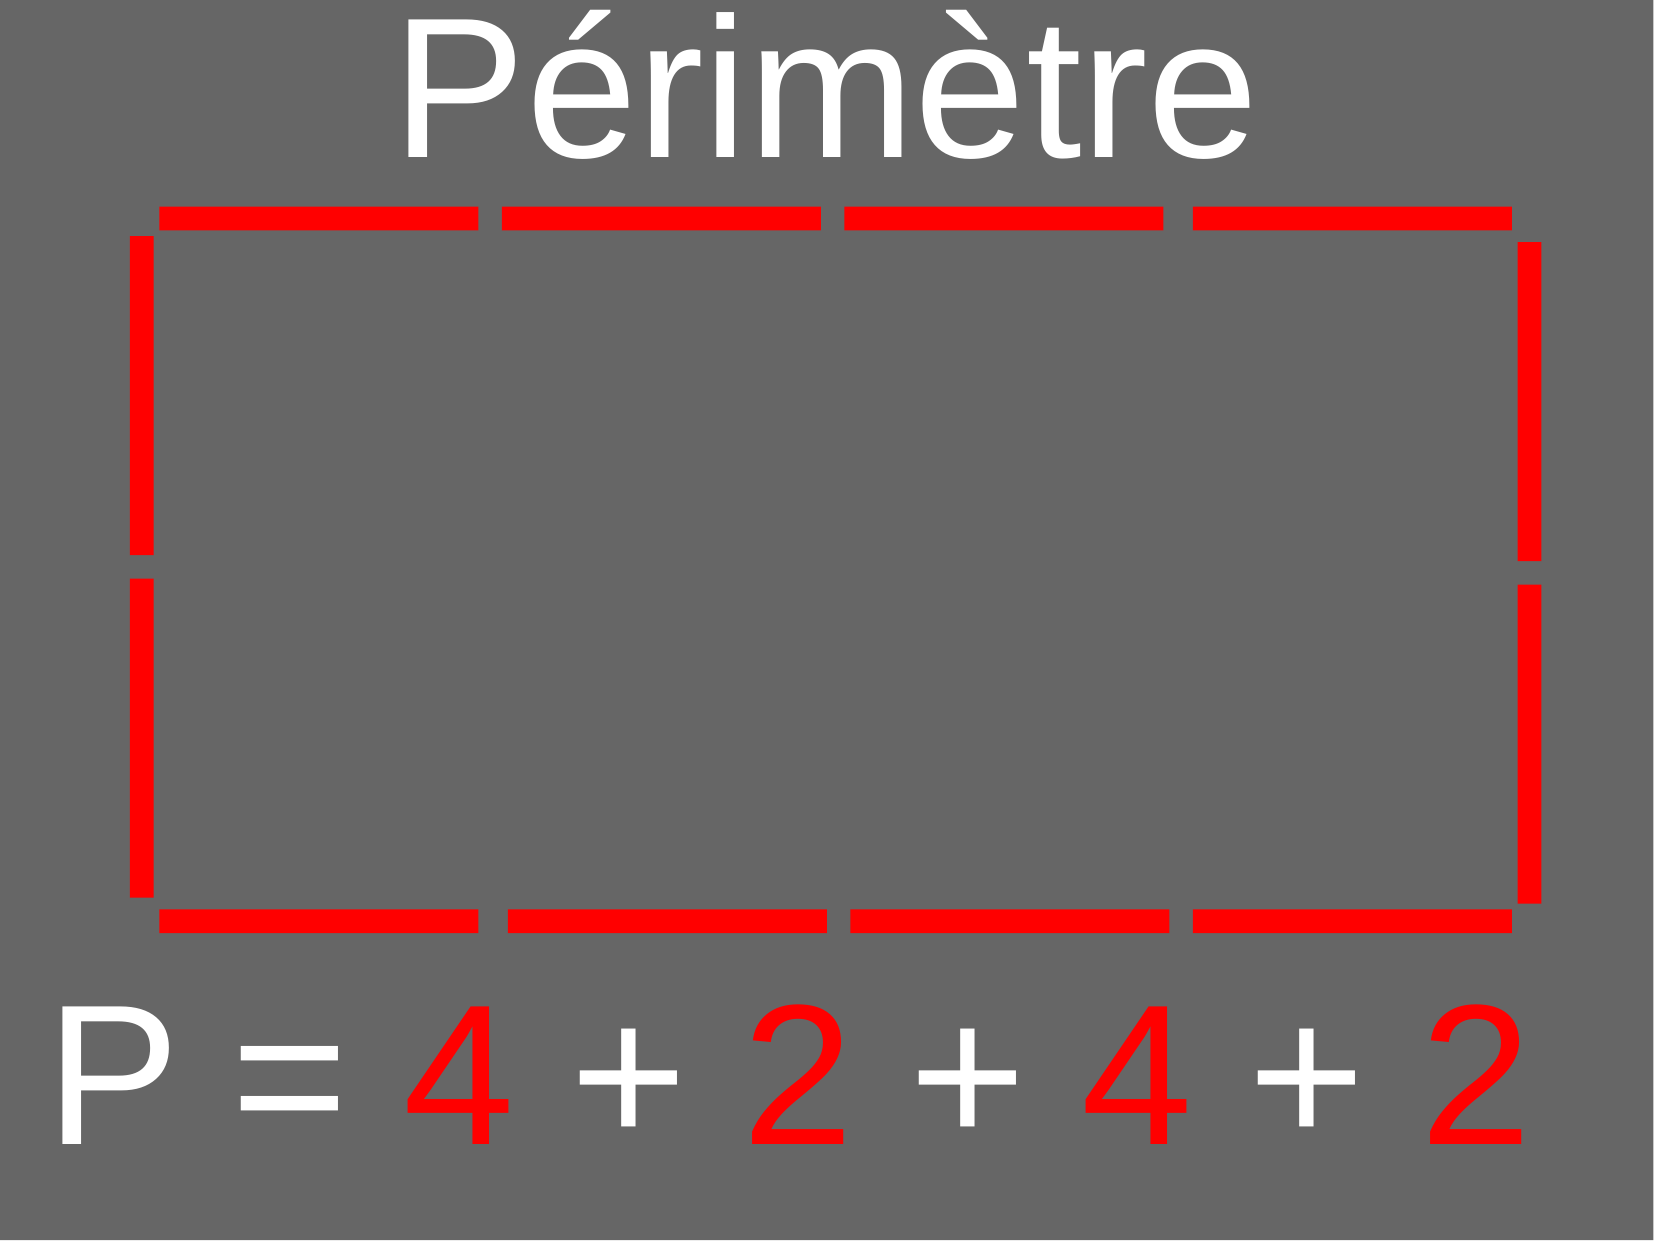

# Périmètre
P = 4 + 2 + 4 + 2